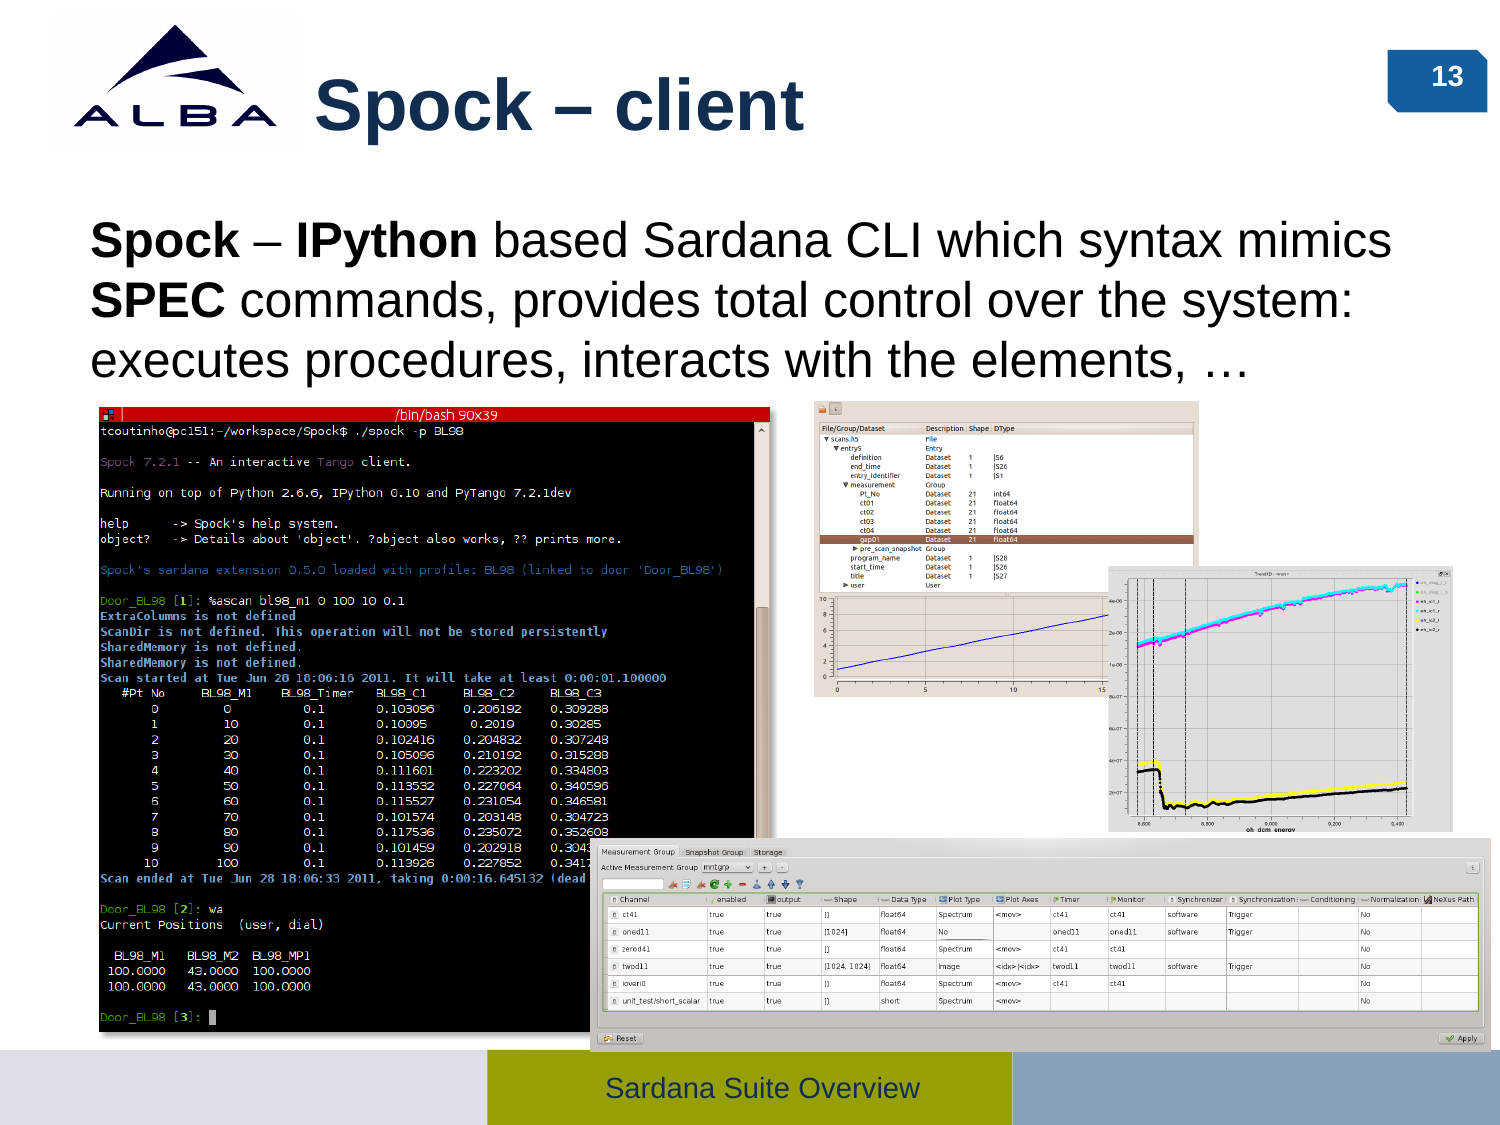

# Spock – client
Spock – IPython based Sardana CLI which syntax mimics SPEC commands, provides total control over the system: executes procedures, interacts with the elements, …